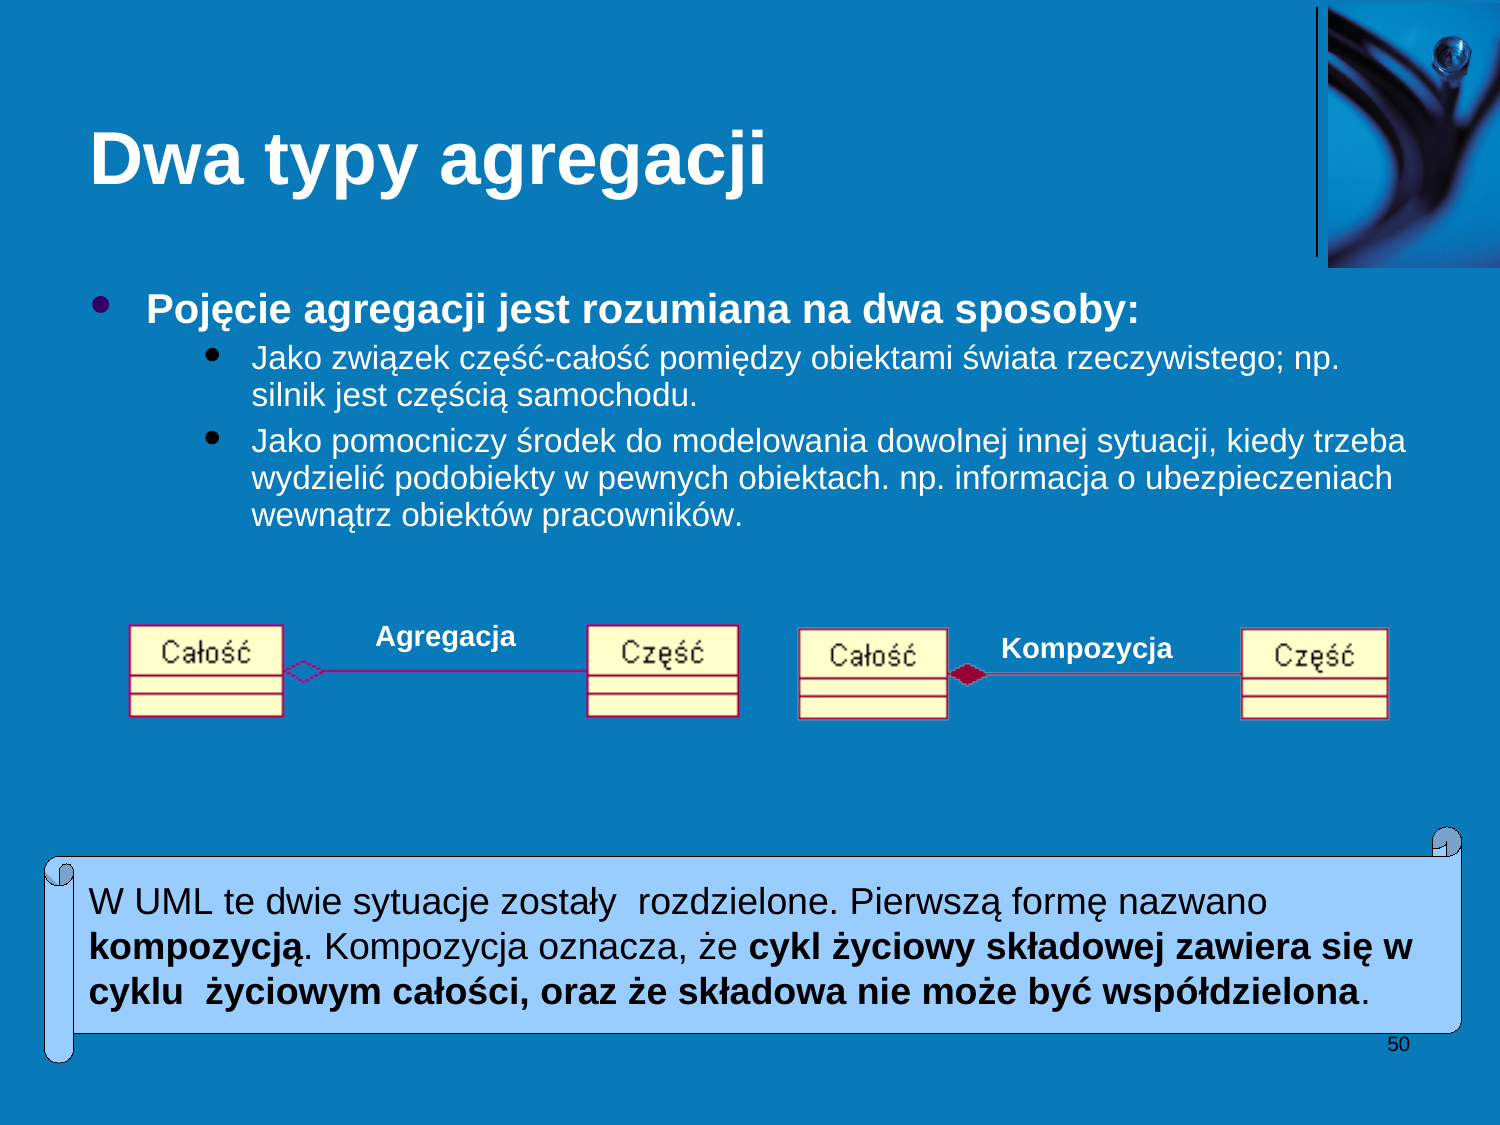

# Dwa typy agregacji
Pojęcie agregacji jest rozumiana na dwa sposoby:
Jako związek część-całość pomiędzy obiektami świata rzeczywistego; np. silnik jest częścią samochodu.
Jako pomocniczy środek do modelowania dowolnej innej sytuacji, kiedy trzeba wydzielić podobiekty w pewnych obiektach. np. informacja o ubezpieczeniach wewnątrz obiektów pracowników.
Agregacja
Kompozycja
W UML te dwie sytuacje zostały rozdzielone. Pierwszą formę nazwano kompozycją. Kompozycja oznacza, że cykl życiowy składowej zawiera się w cyklu życiowym całości, oraz że składowa nie może być współdzielona.
50